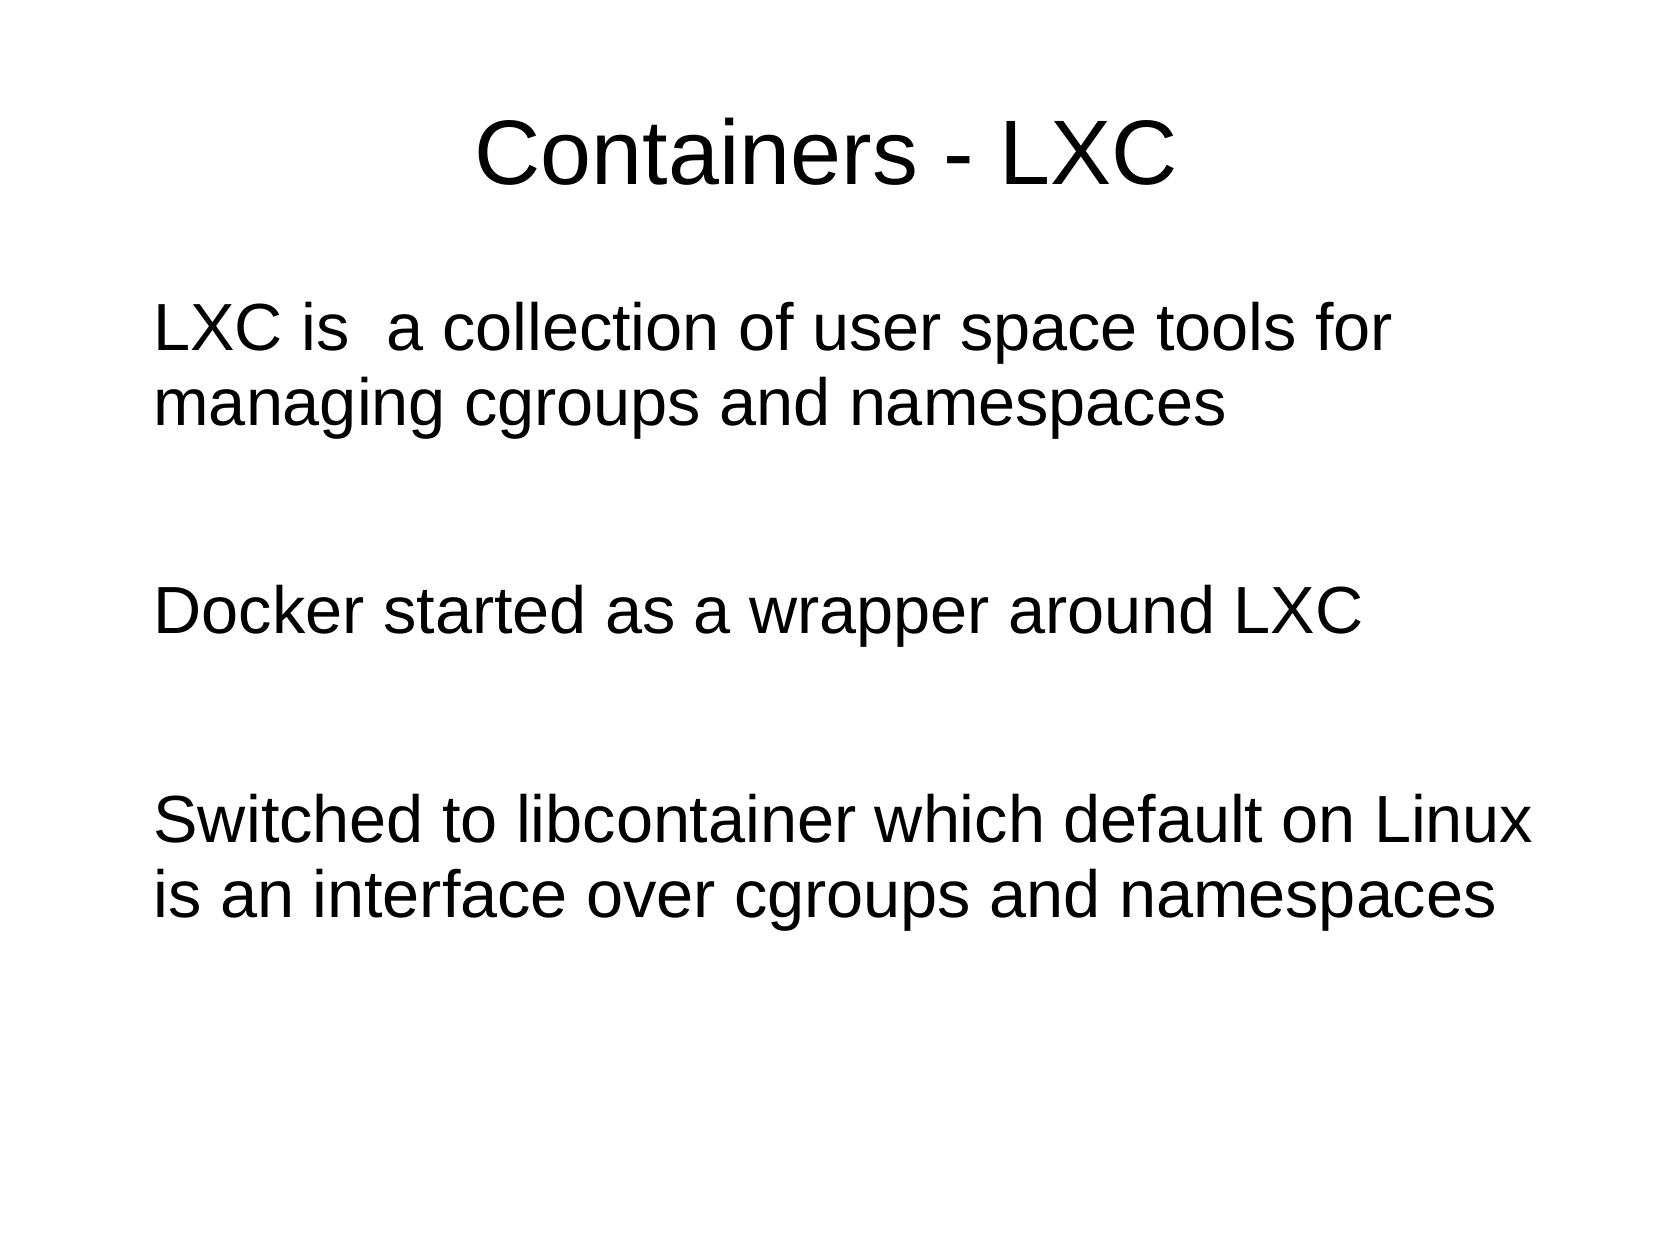

# Containers - LXC
LXC is a collection of user space tools for managing cgroups and namespaces
Docker started as a wrapper around LXC
Switched to libcontainer which default on Linux is an interface over cgroups and namespaces